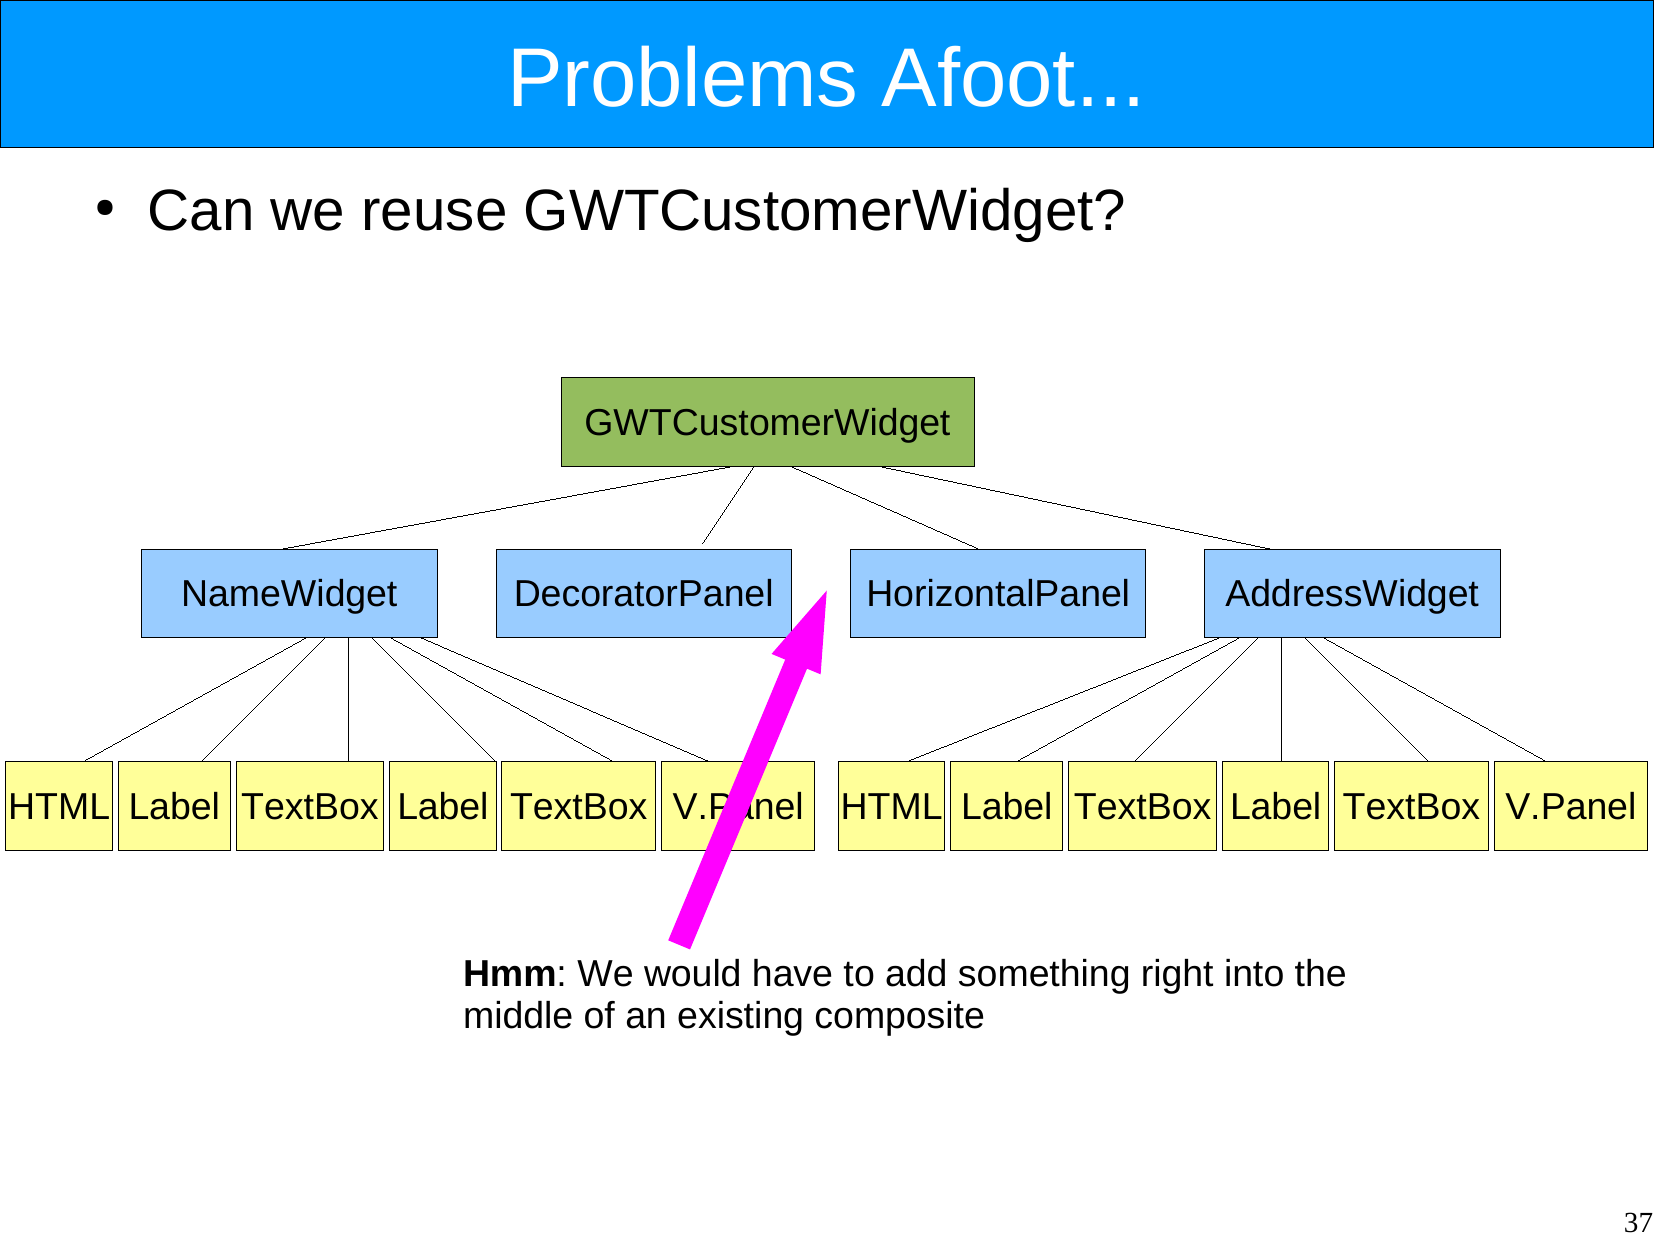

# Problems Afoot...
Can we reuse GWTCustomerWidget?
GWTCustomerWidget
NameWidget
DecoratorPanel
HorizontalPanel
AddressWidget
HTML
Label
TextBox
Label
TextBox
V.Panel
HTML
Label
TextBox
Label
TextBox
V.Panel
Hmm: We would have to add something right into the
middle of an existing composite
37